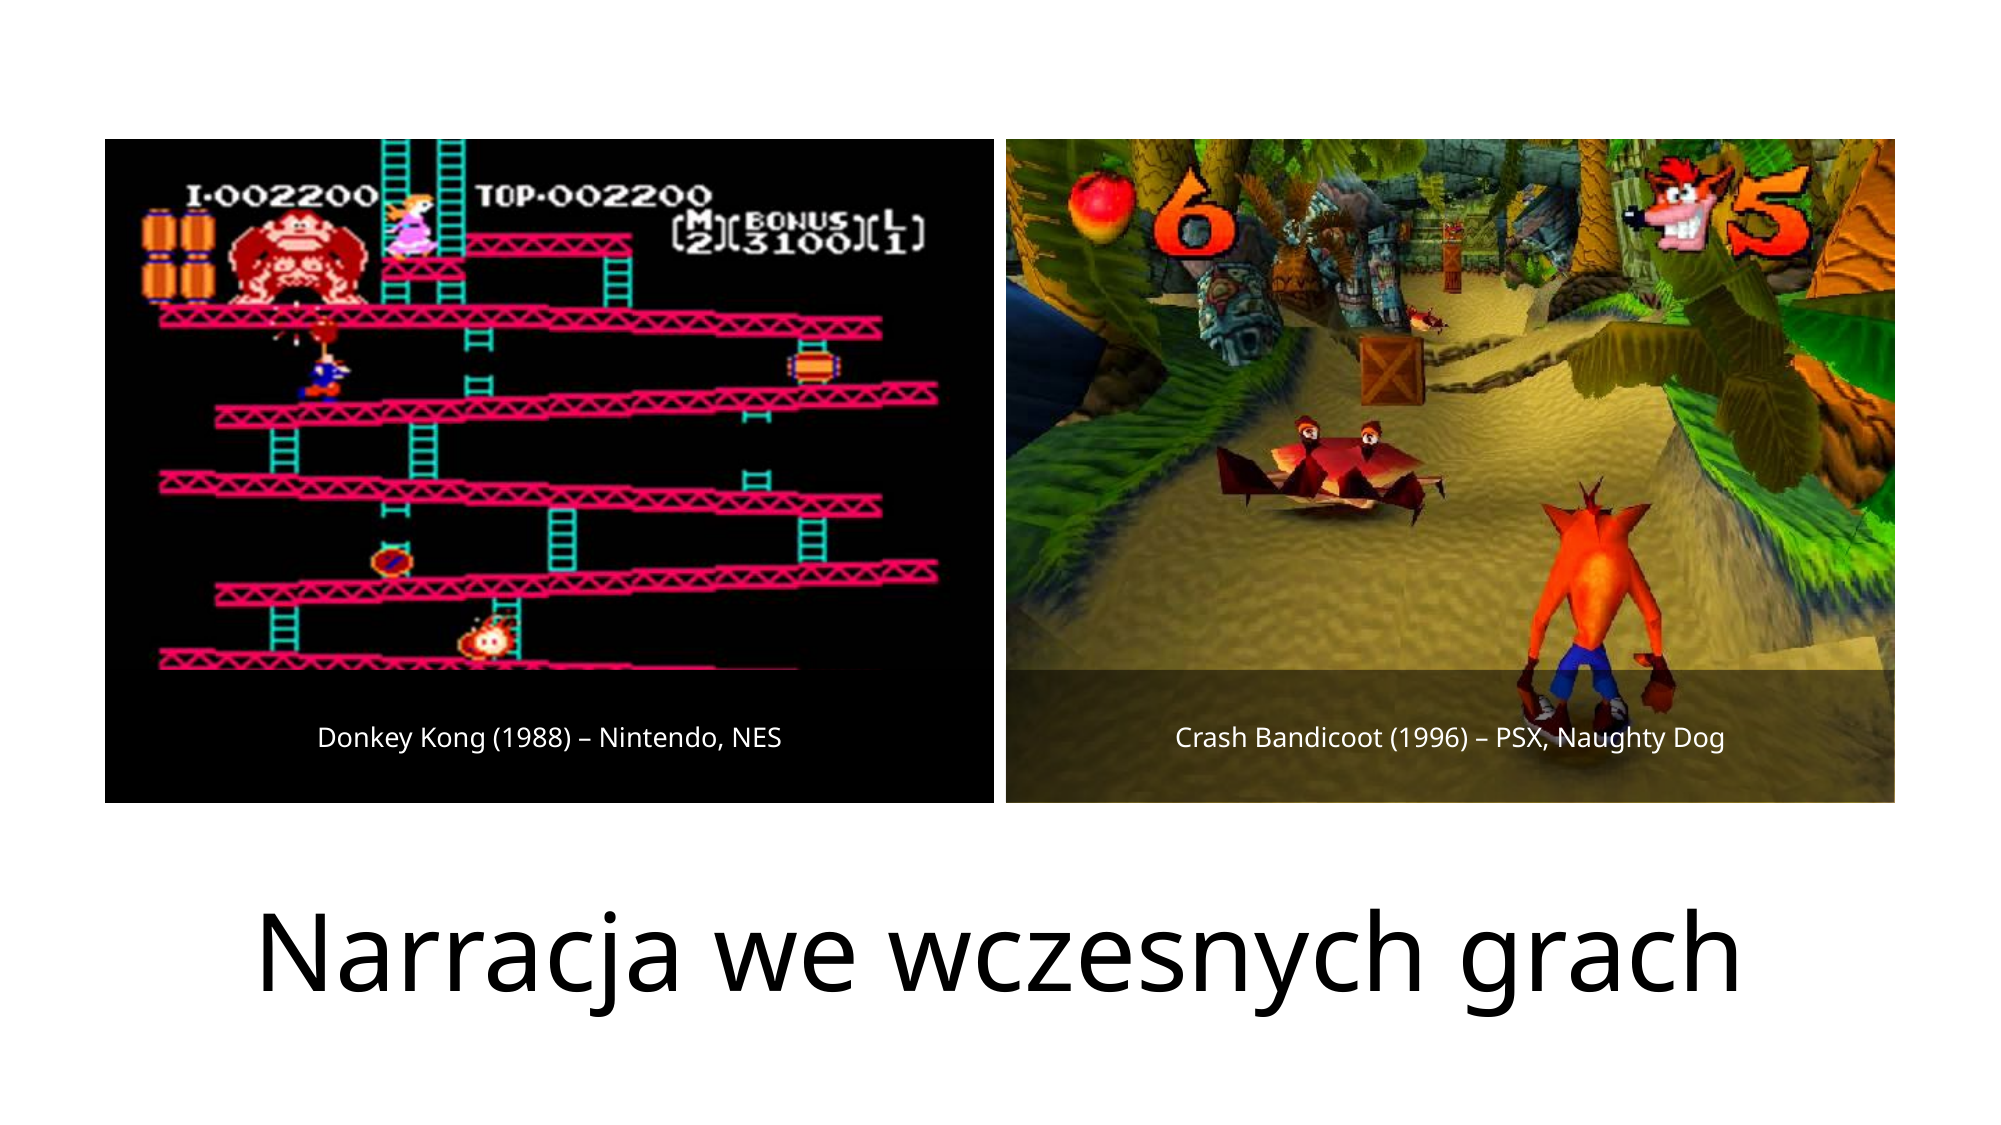

Donkey Kong (1988) – Nintendo, NES
Crash Bandicoot (1996) – PSX, Naughty Dog
# Narracja we wczesnych grach
7